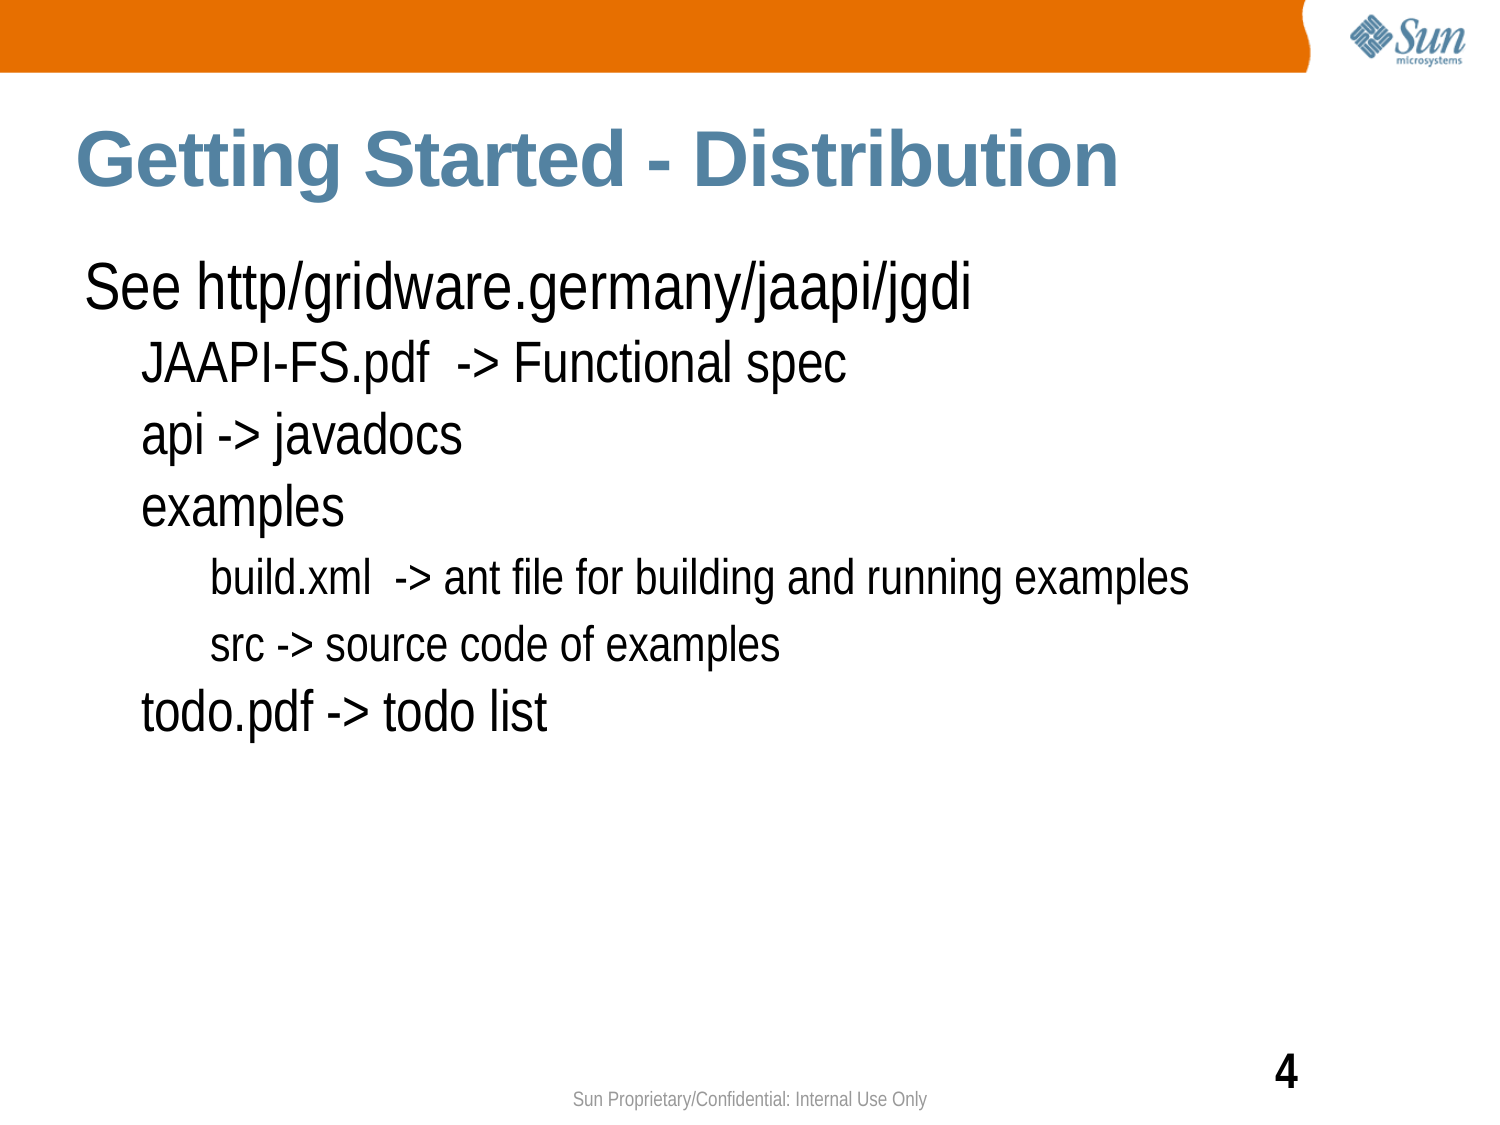

# Getting Started - Distribution
See http/gridware.germany/jaapi/jgdi
JAAPI-FS.pdf -> Functional spec
api -> javadocs
examples
build.xml -> ant file for building and running examples
src -> source code of examples
todo.pdf -> todo list